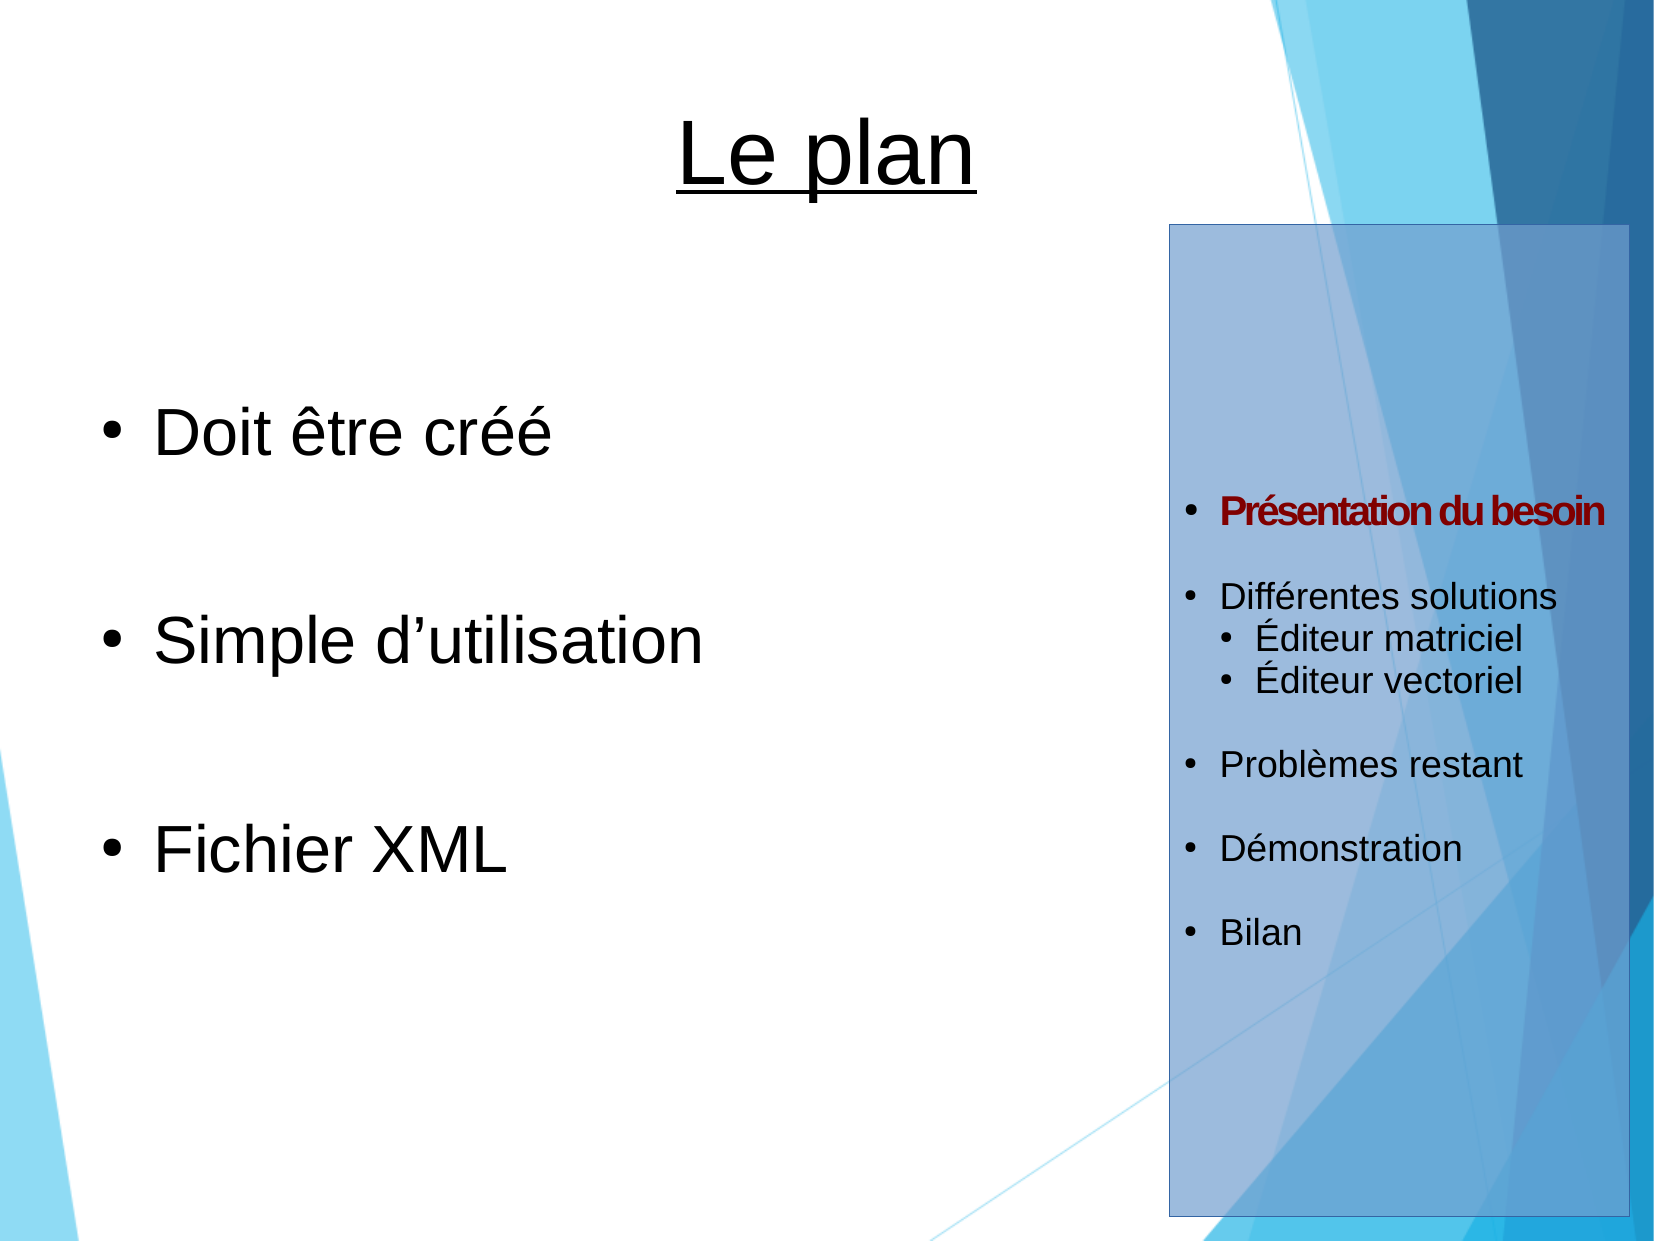

# Le plan
Présentation du besoin
Différentes solutions
Éditeur matriciel
Éditeur vectoriel
Problèmes restant
Démonstration
Bilan
Doit être créé
Simple d’utilisation
Fichier XML